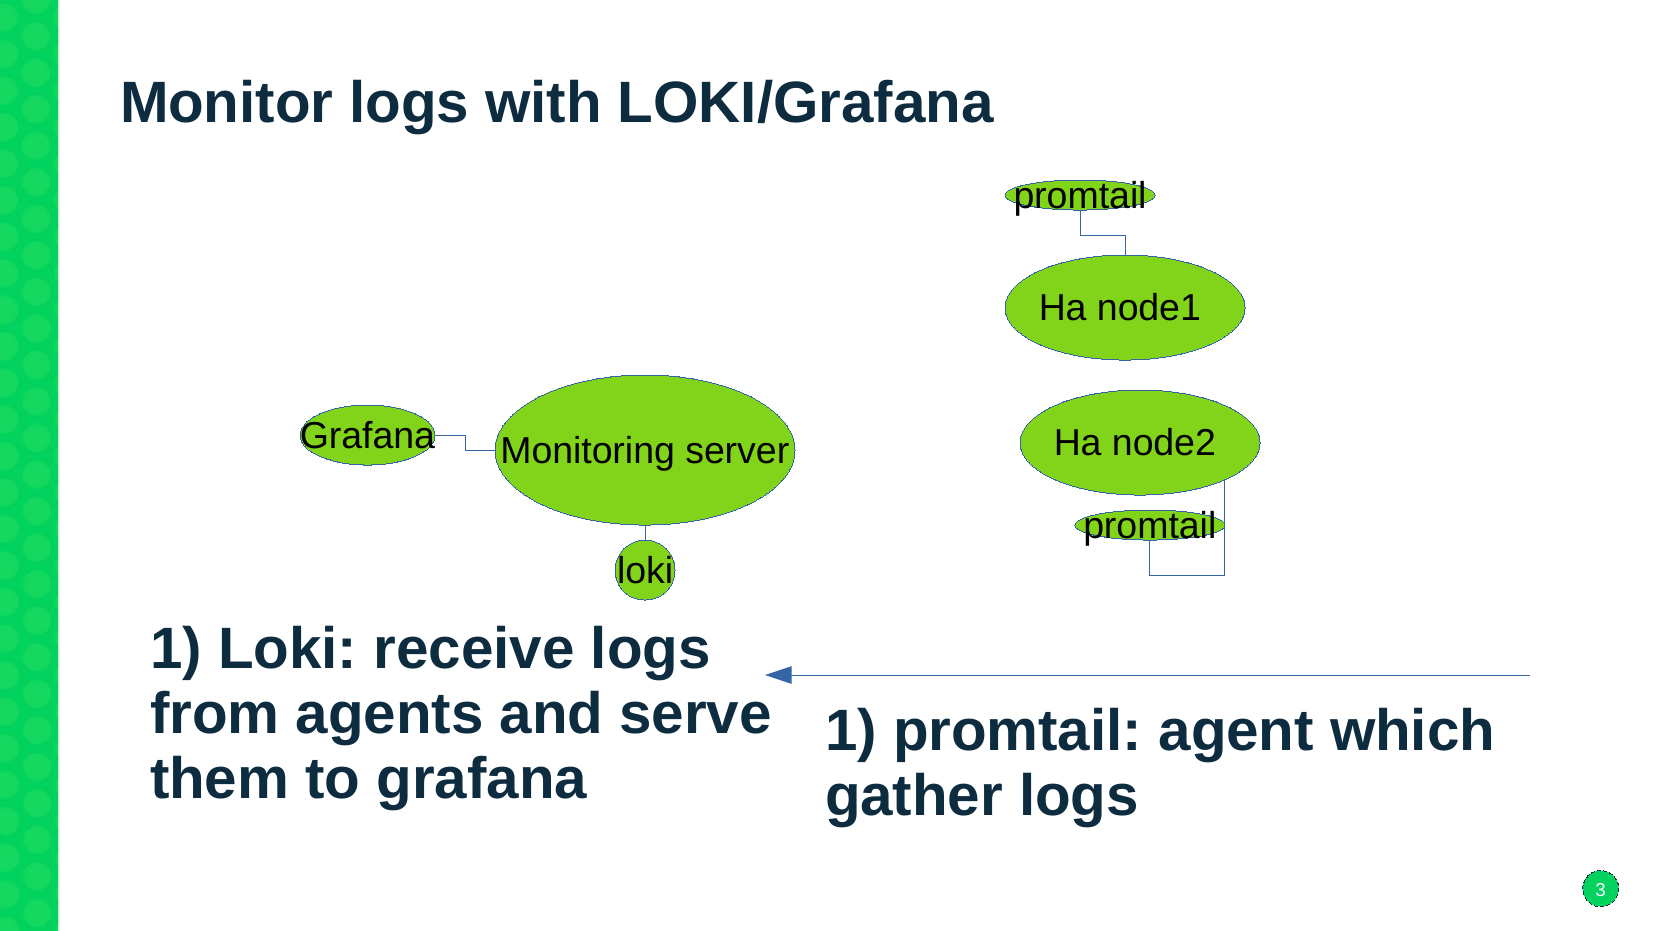

Monitor logs with LOKI/Grafana
promtail
Ha node1
Monitoring server
Ha node2
Grafana
promtail
loki
1) Loki: receive logs from agents and serve them to grafana
# 1) promtail: agent which gather logs
3